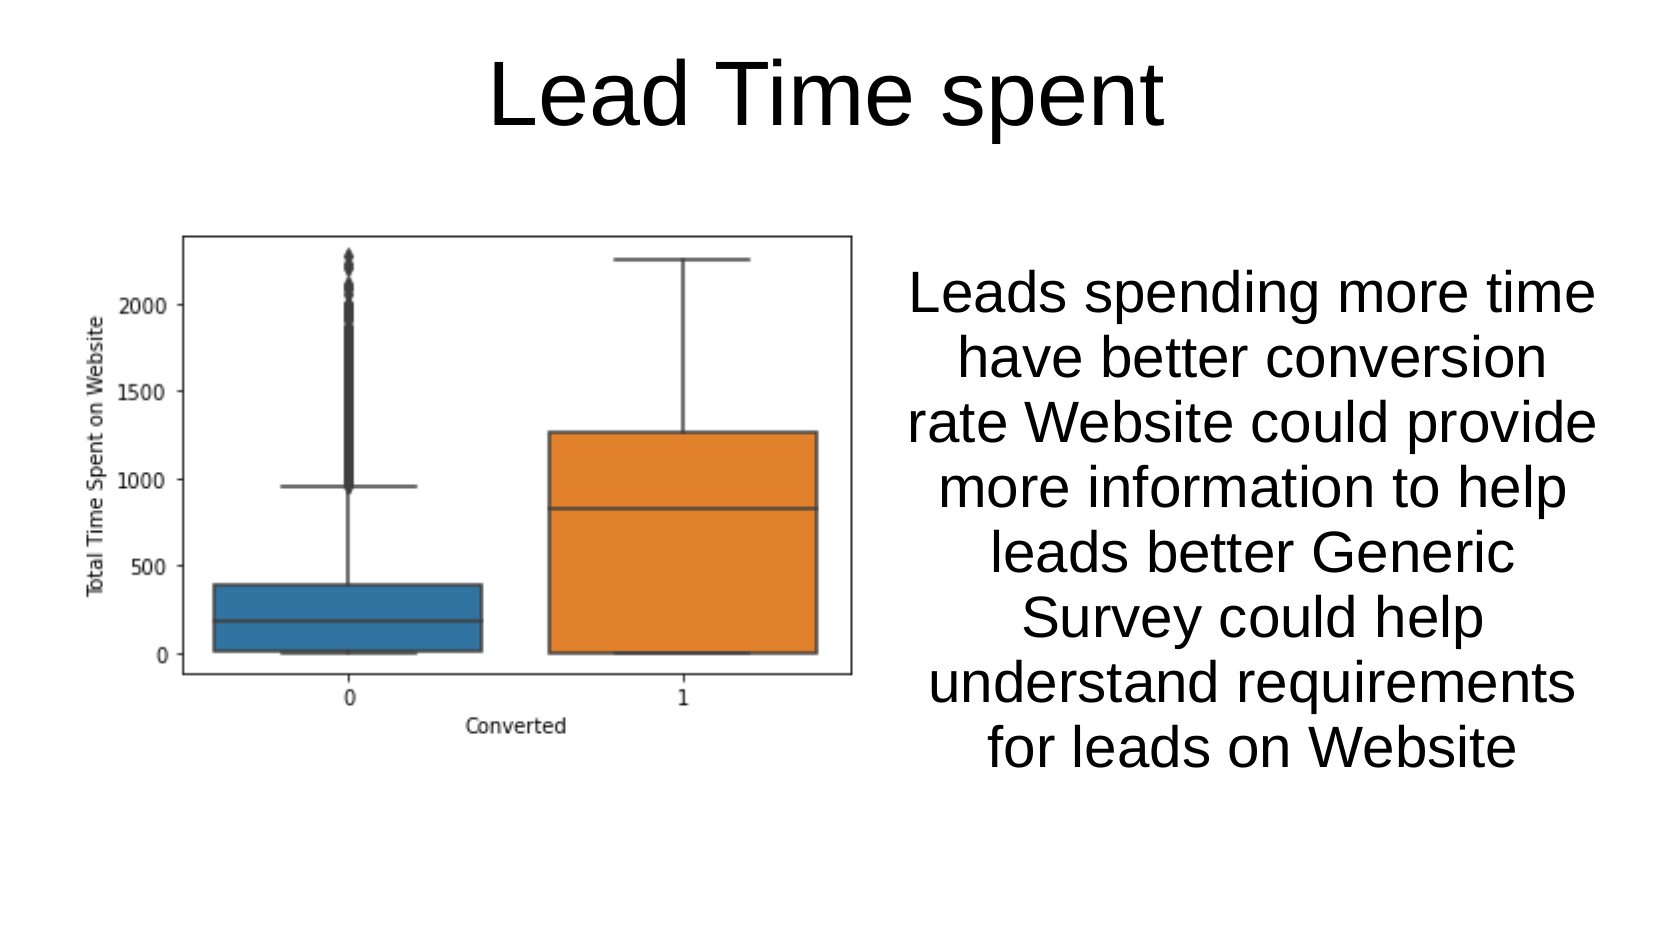

# Lead Time spent
Leads spending more time have better conversion rate Website could provide more information to help leads better Generic Survey could help understand requirements for leads on Website